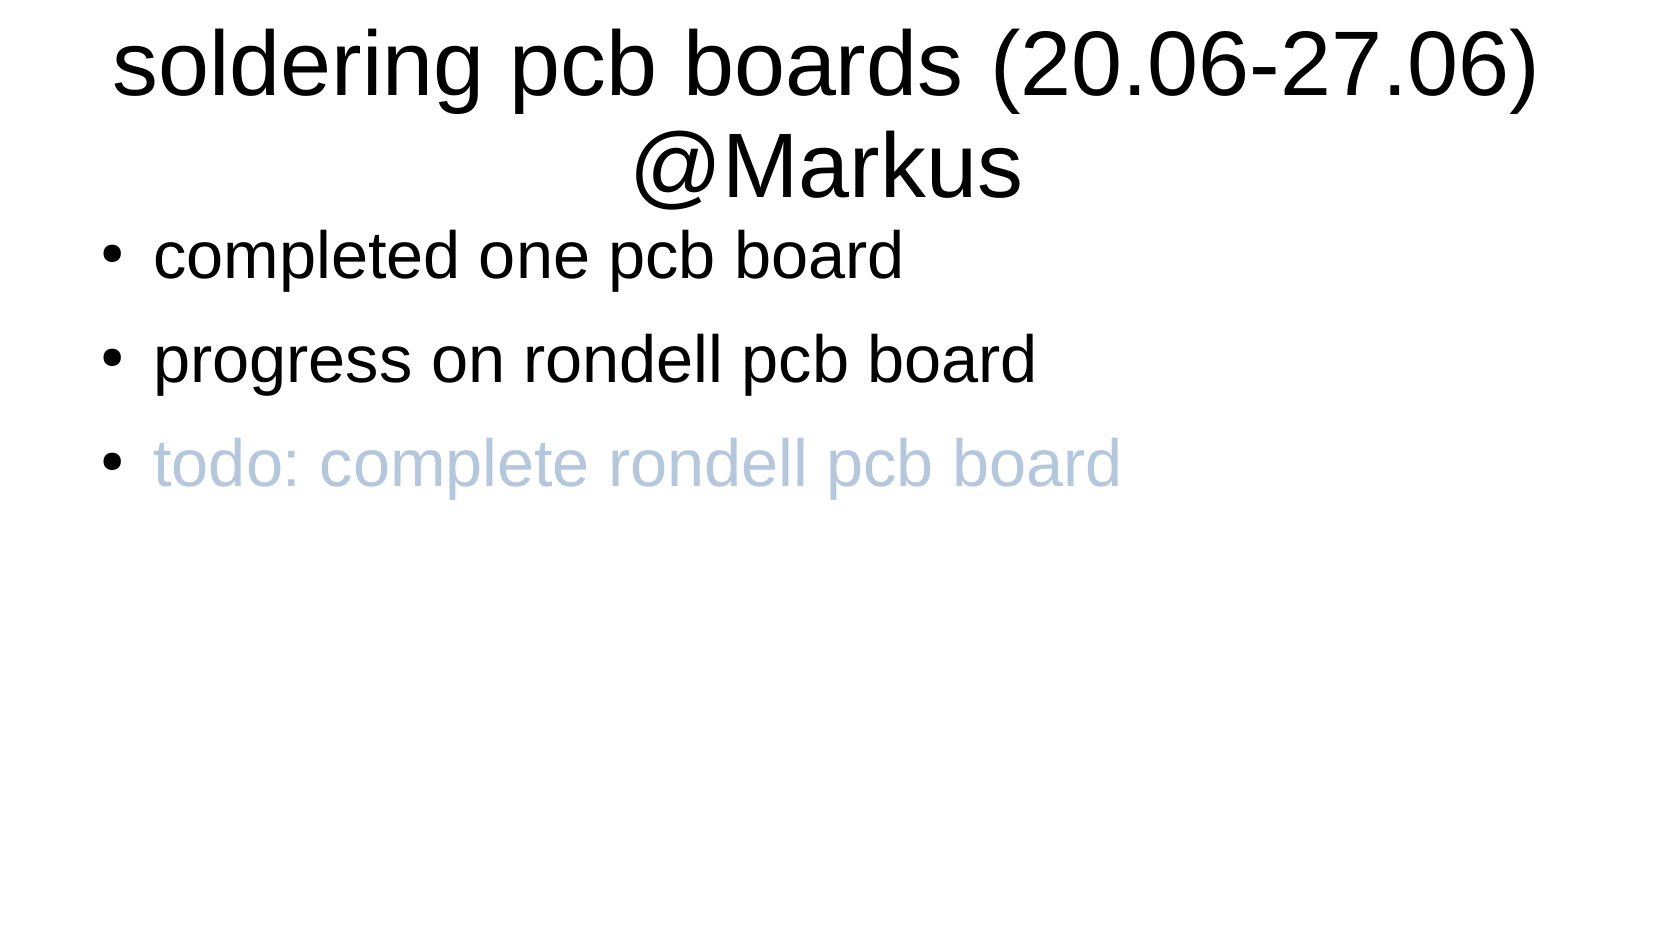

# soldering pcb boards (20.06-27.06) @Markus
completed one pcb board
progress on rondell pcb board
todo: complete rondell pcb board